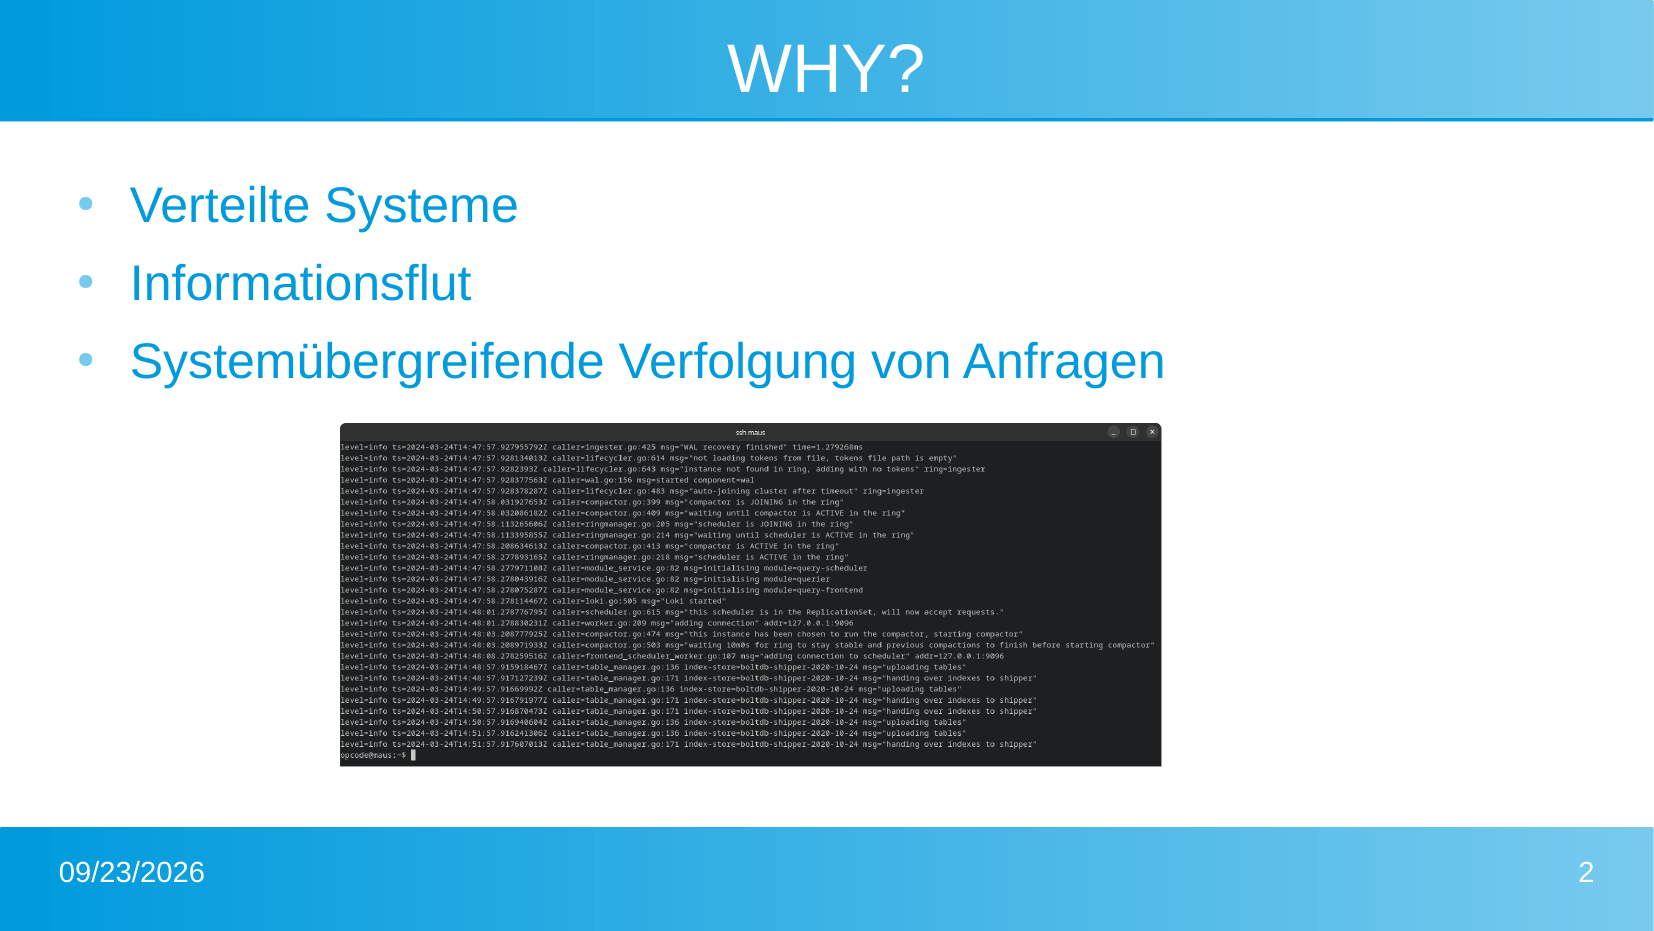

# WHY?
Verteilte Systeme
Informationsflut
Systemübergreifende Verfolgung von Anfragen
2